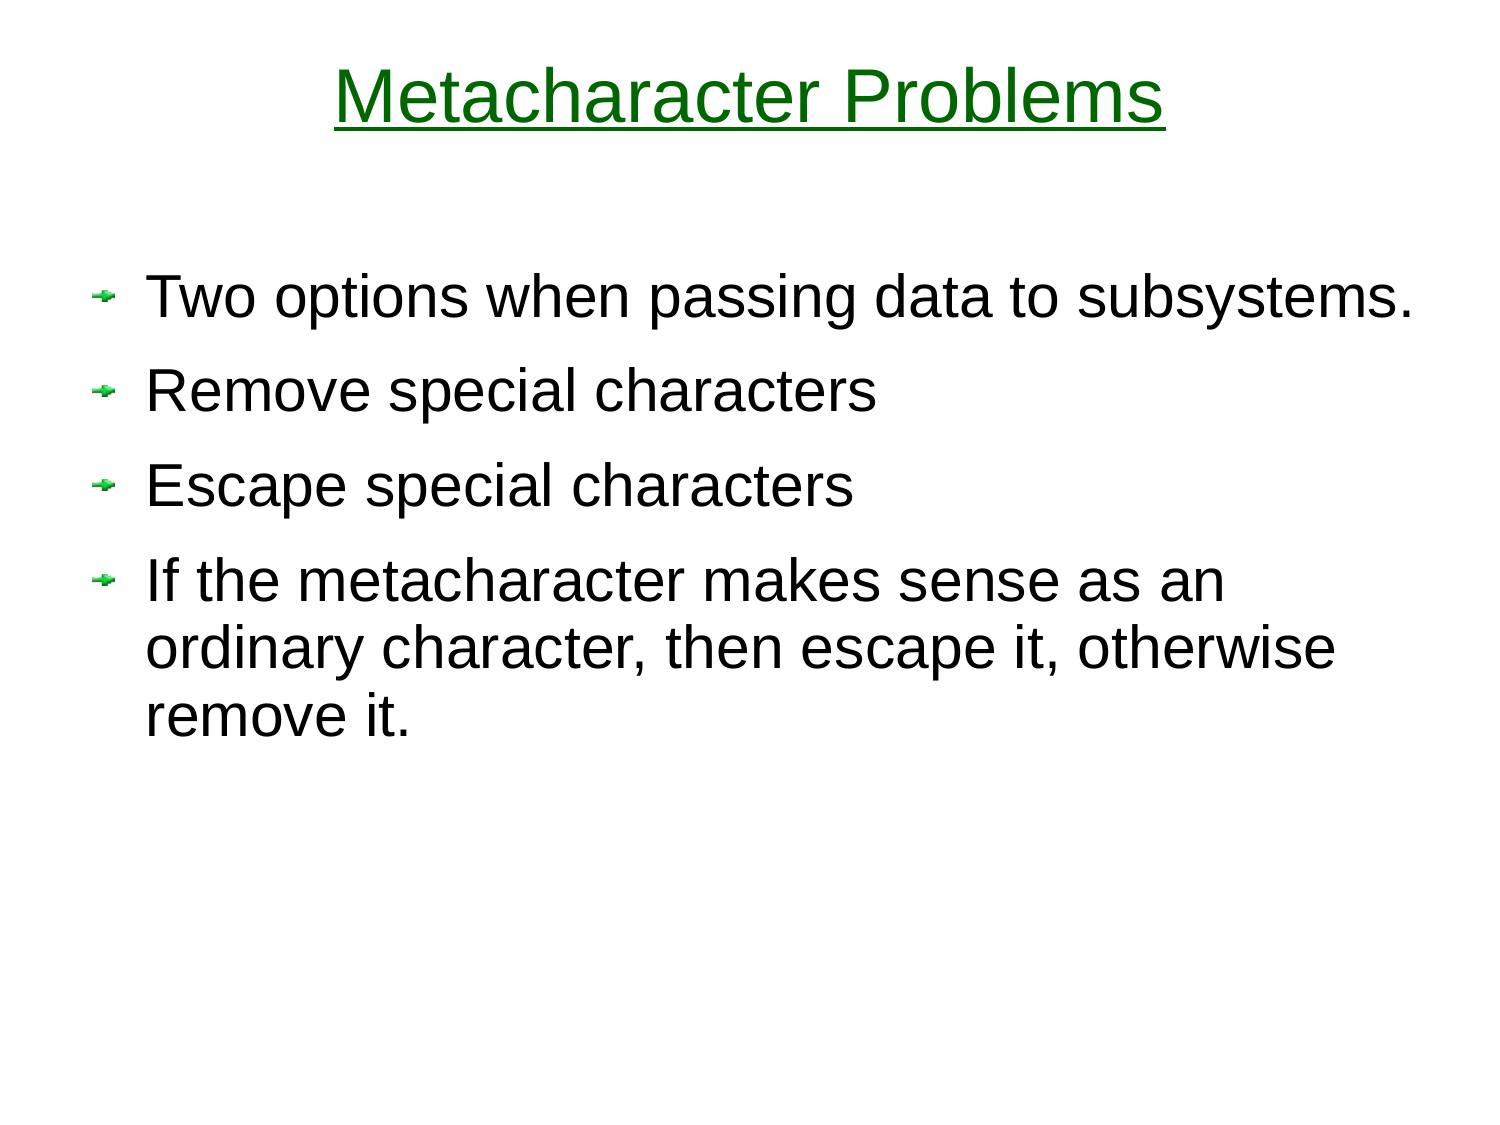

# Metacharacter Problems
Two options when passing data to subsystems.
Remove special characters
Escape special characters
If the metacharacter makes sense as an ordinary character, then escape it, otherwise remove it.